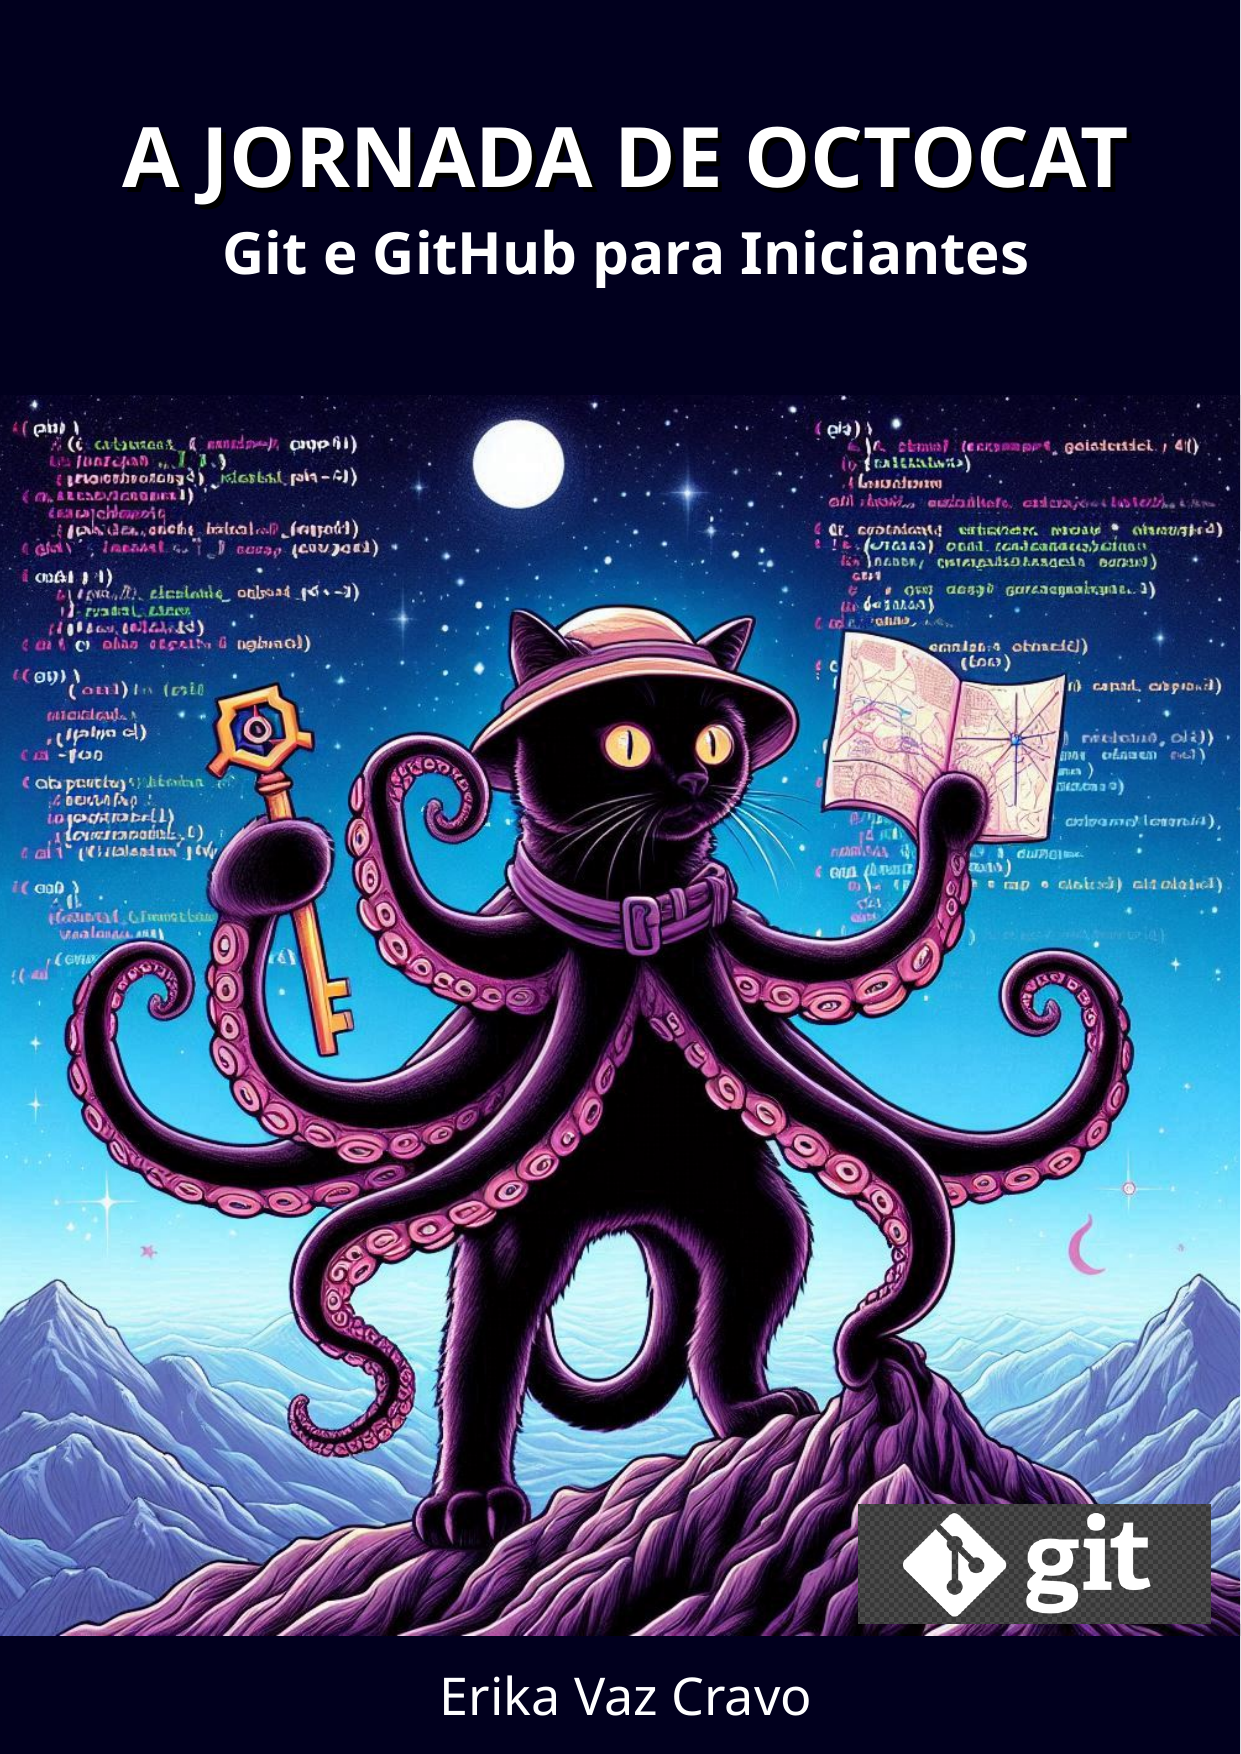

A JORNADA DE OCTOCAT
Git e GitHub para Iniciantes
Erika Vaz Cravo